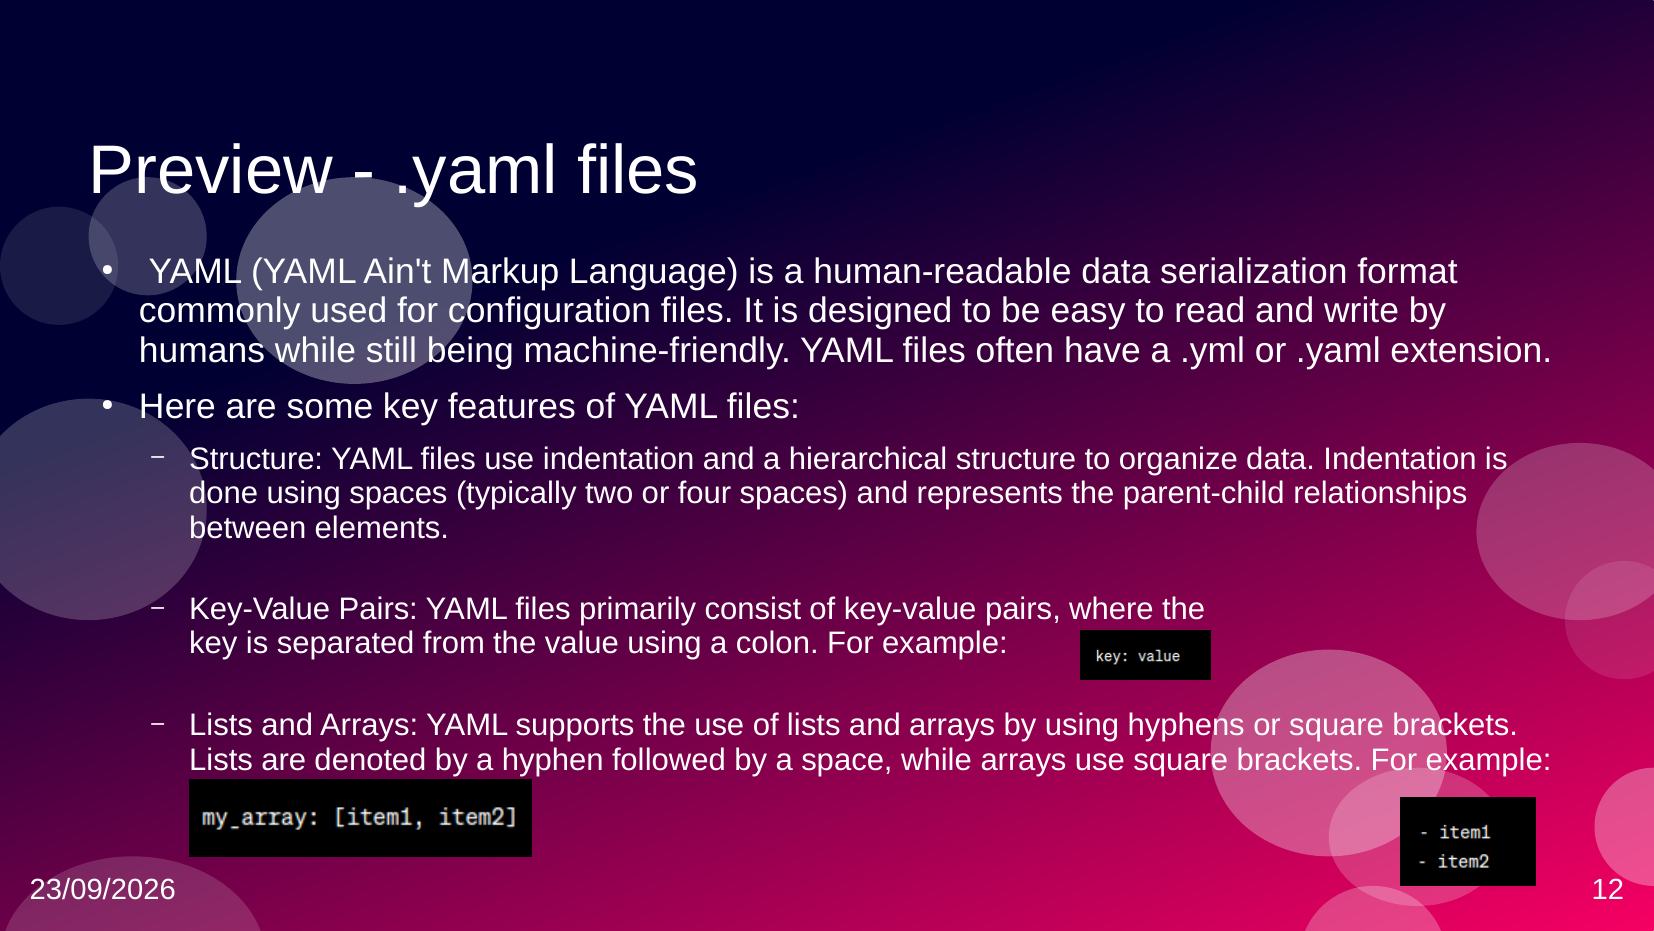

# Preview - .yaml files
 YAML (YAML Ain't Markup Language) is a human-readable data serialization format commonly used for configuration files. It is designed to be easy to read and write by humans while still being machine-friendly. YAML files often have a .yml or .yaml extension.
Here are some key features of YAML files:
Structure: YAML files use indentation and a hierarchical structure to organize data. Indentation is done using spaces (typically two or four spaces) and represents the parent-child relationships between elements.
Key-Value Pairs: YAML files primarily consist of key-value pairs, where the
key is separated from the value using a colon. For example:
Lists and Arrays: YAML supports the use of lists and arrays by using hyphens or square brackets. Lists are denoted by a hyphen followed by a space, while arrays use square brackets. For example:
12